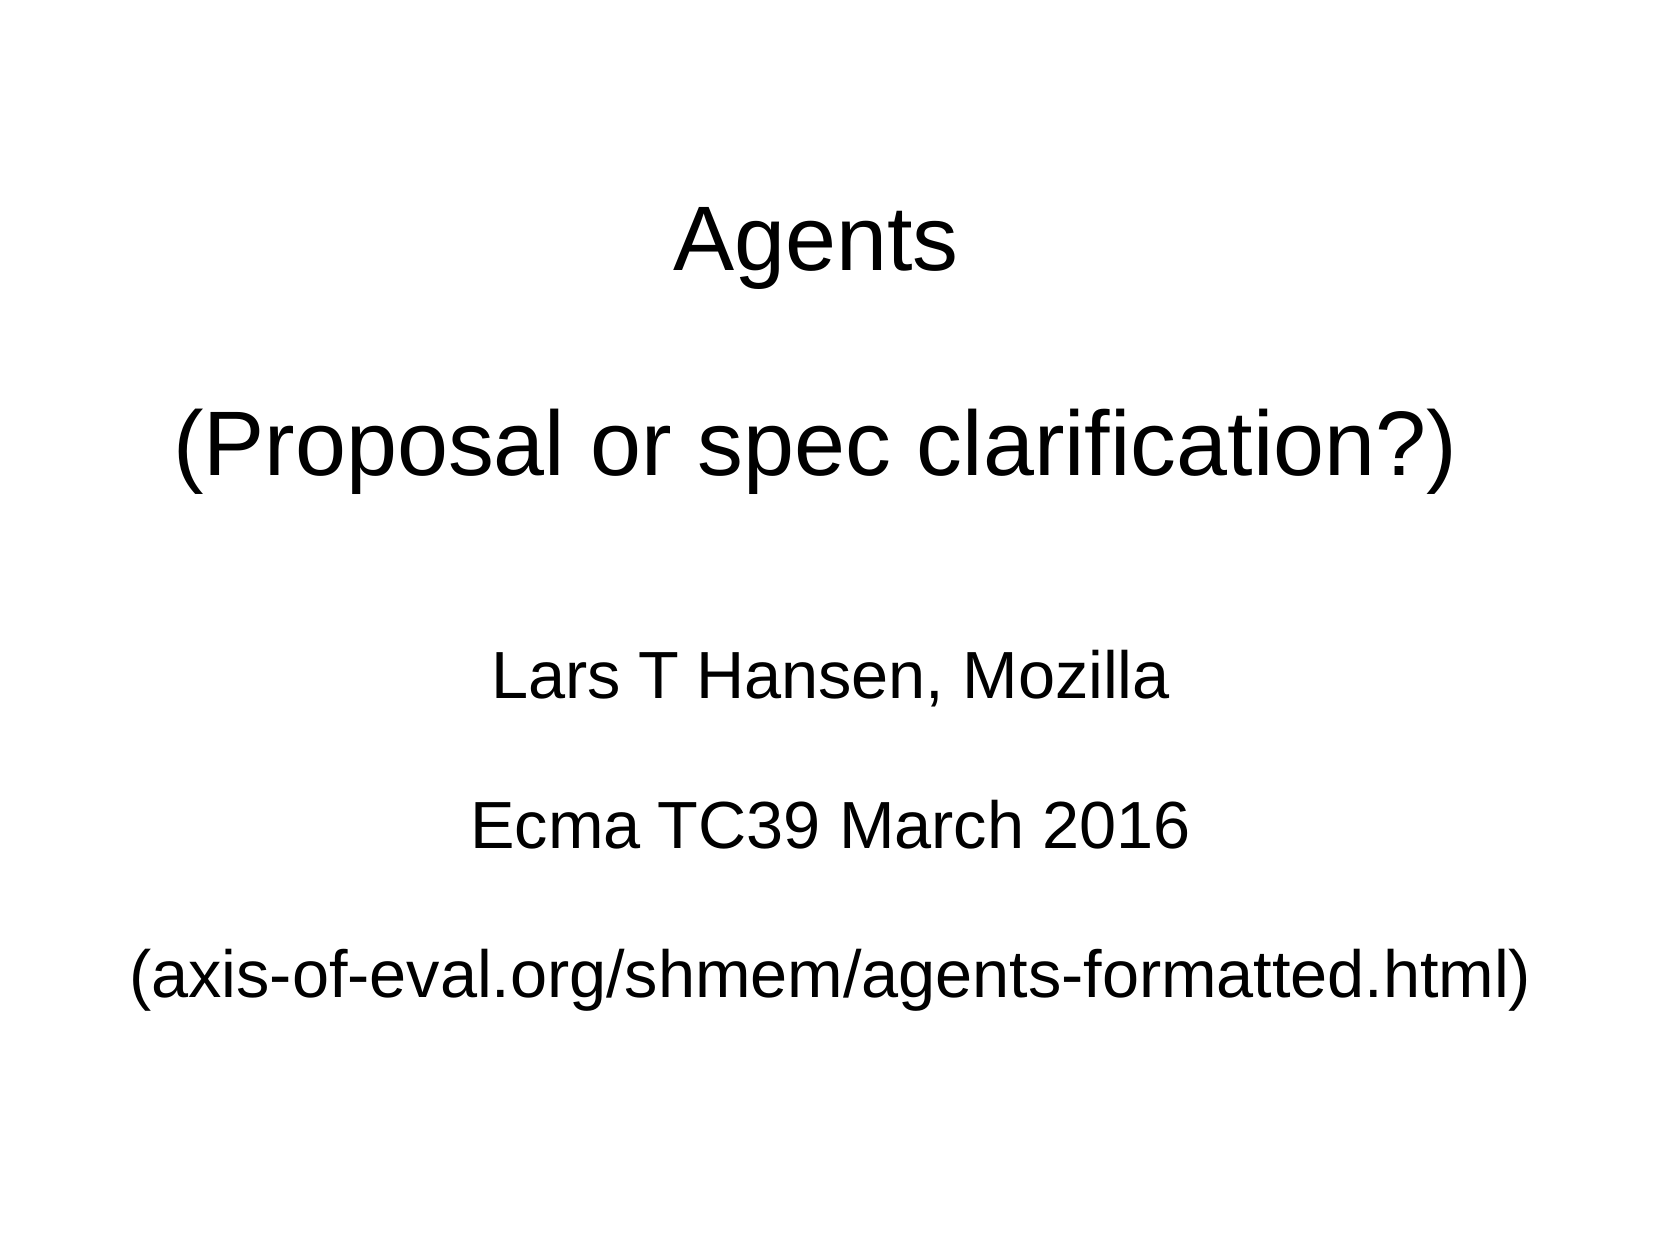

Agents
(Proposal or spec clarification?)
# Lars T Hansen, Mozilla
Ecma TC39 March 2016
(axis-of-eval.org/shmem/agents-formatted.html)